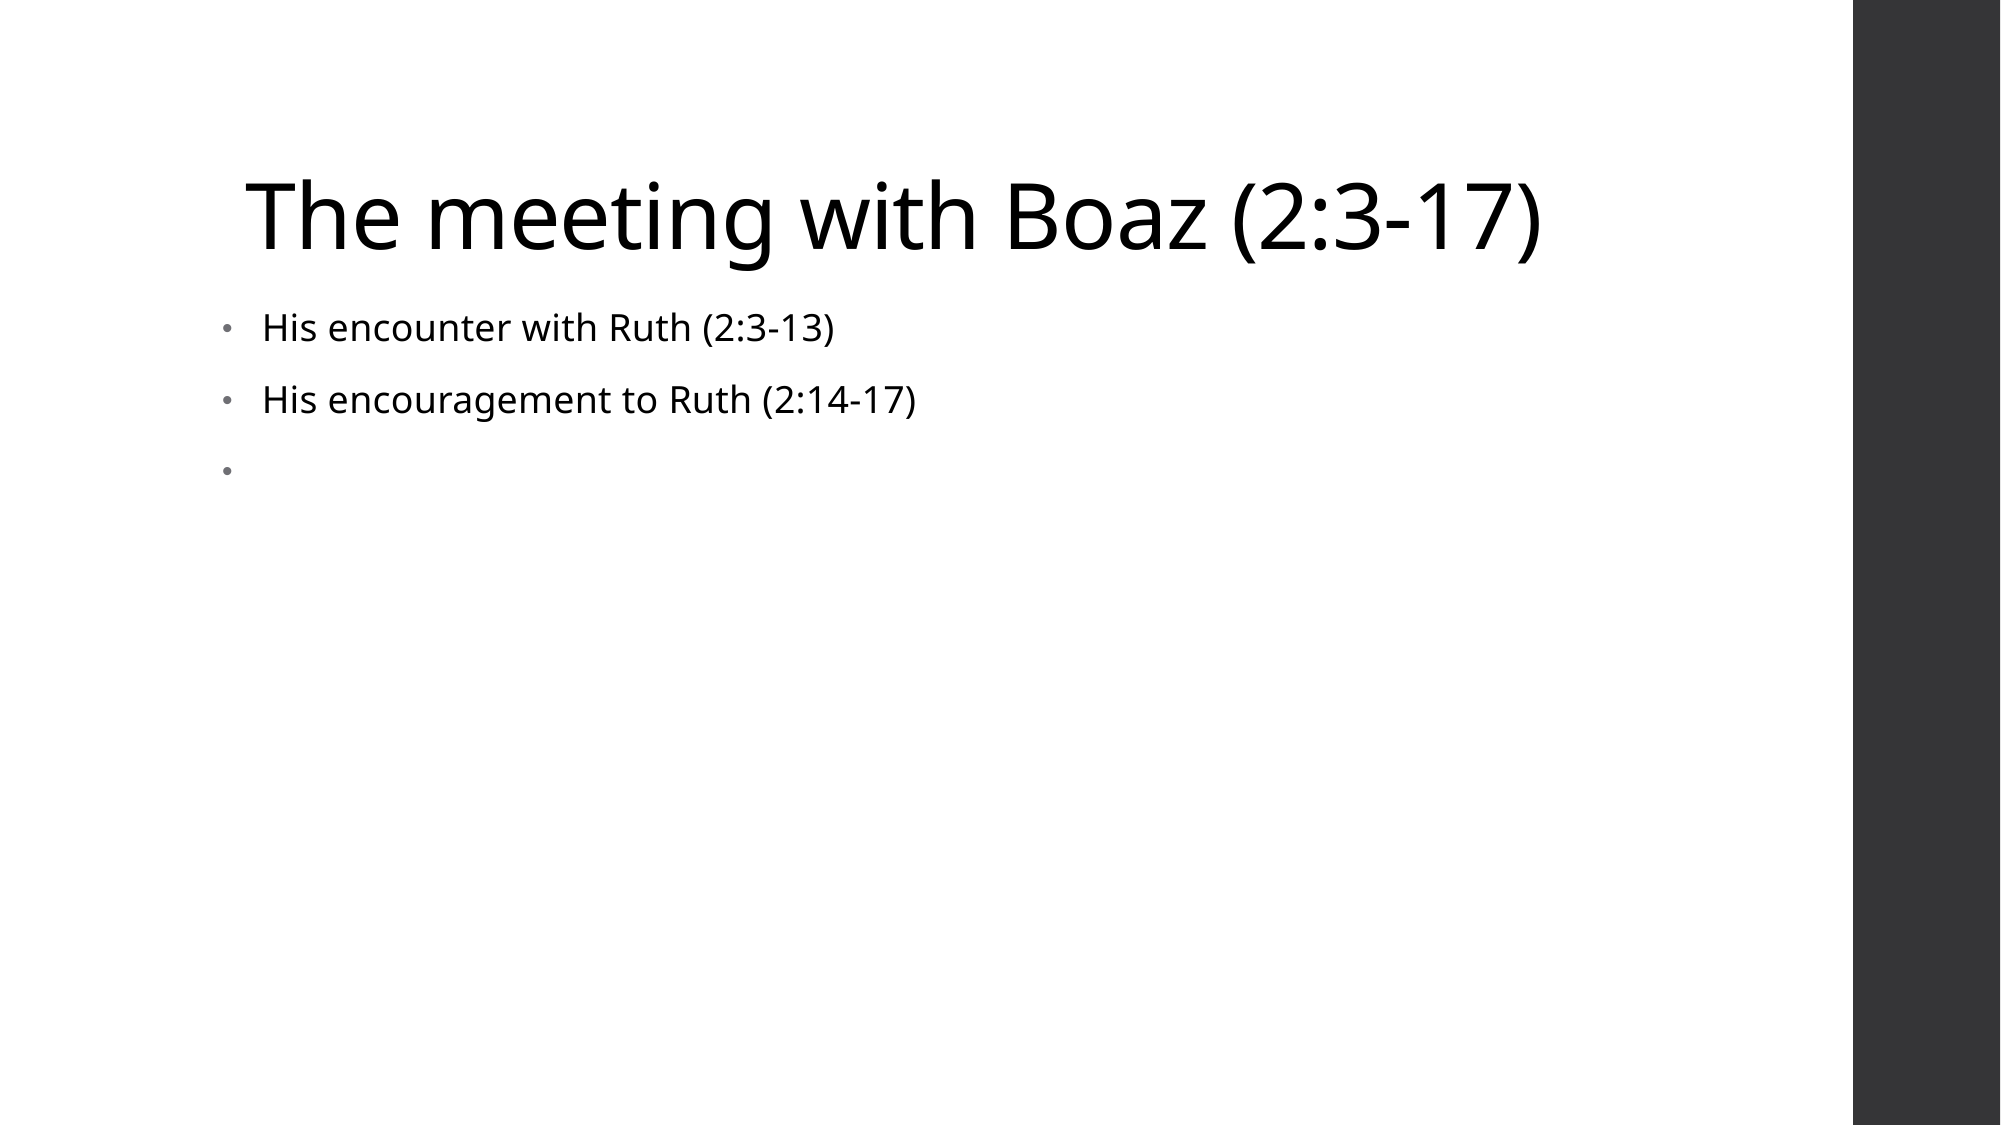

# The meeting with Boaz (2:3-17)
 His encounter with Ruth (2:3-13)
 His encouragement to Ruth (2:14-17)